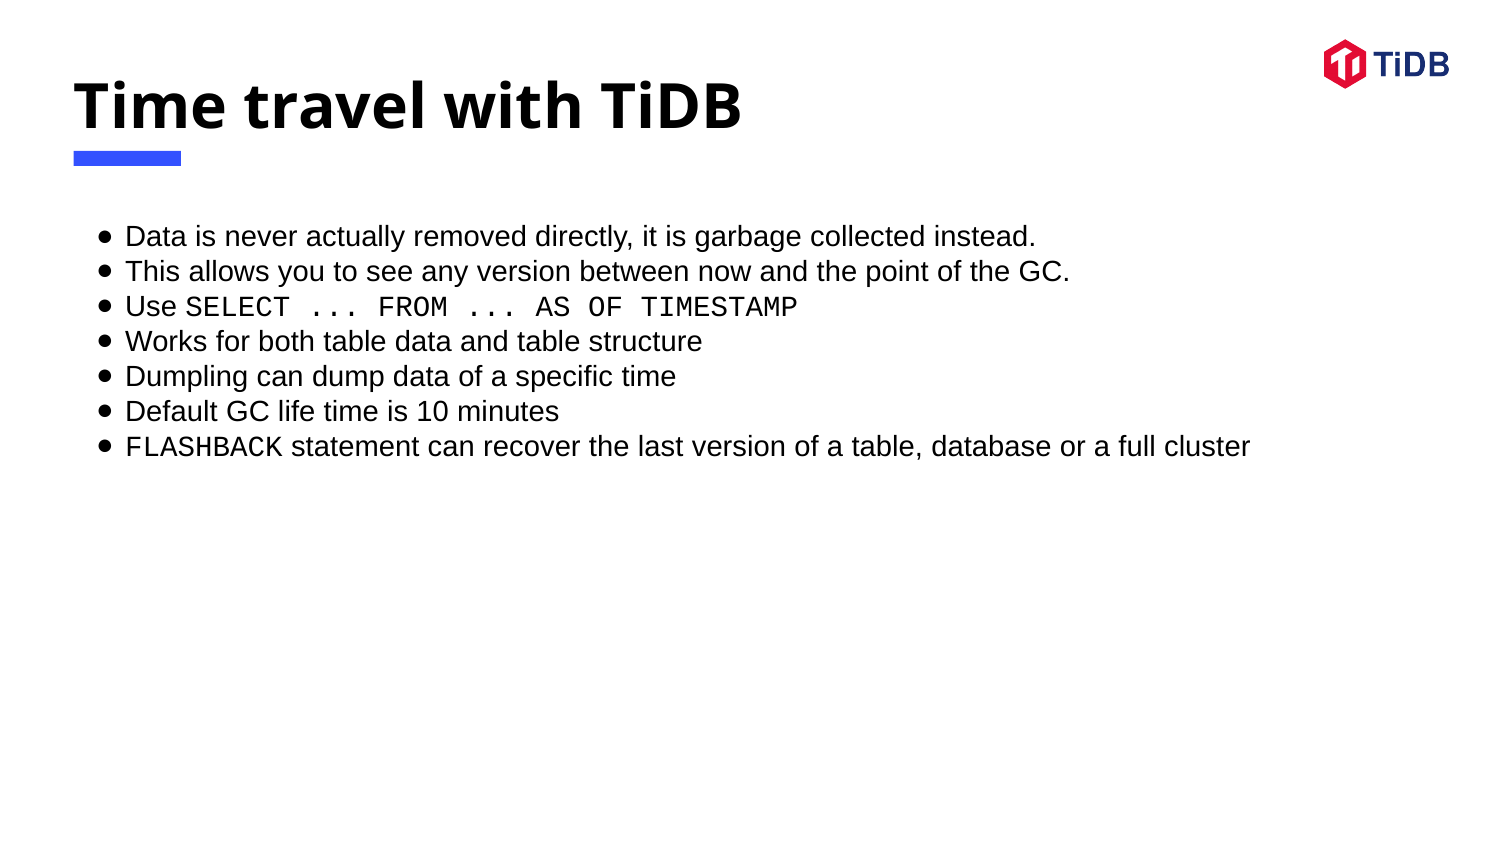

Time travel with TiDB
Data is never actually removed directly, it is garbage collected instead.
This allows you to see any version between now and the point of the GC.
Use SELECT ... FROM ... AS OF TIMESTAMP
Works for both table data and table structure
Dumpling can dump data of a specific time
Default GC life time is 10 minutes
FLASHBACK statement can recover the last version of a table, database or a full cluster